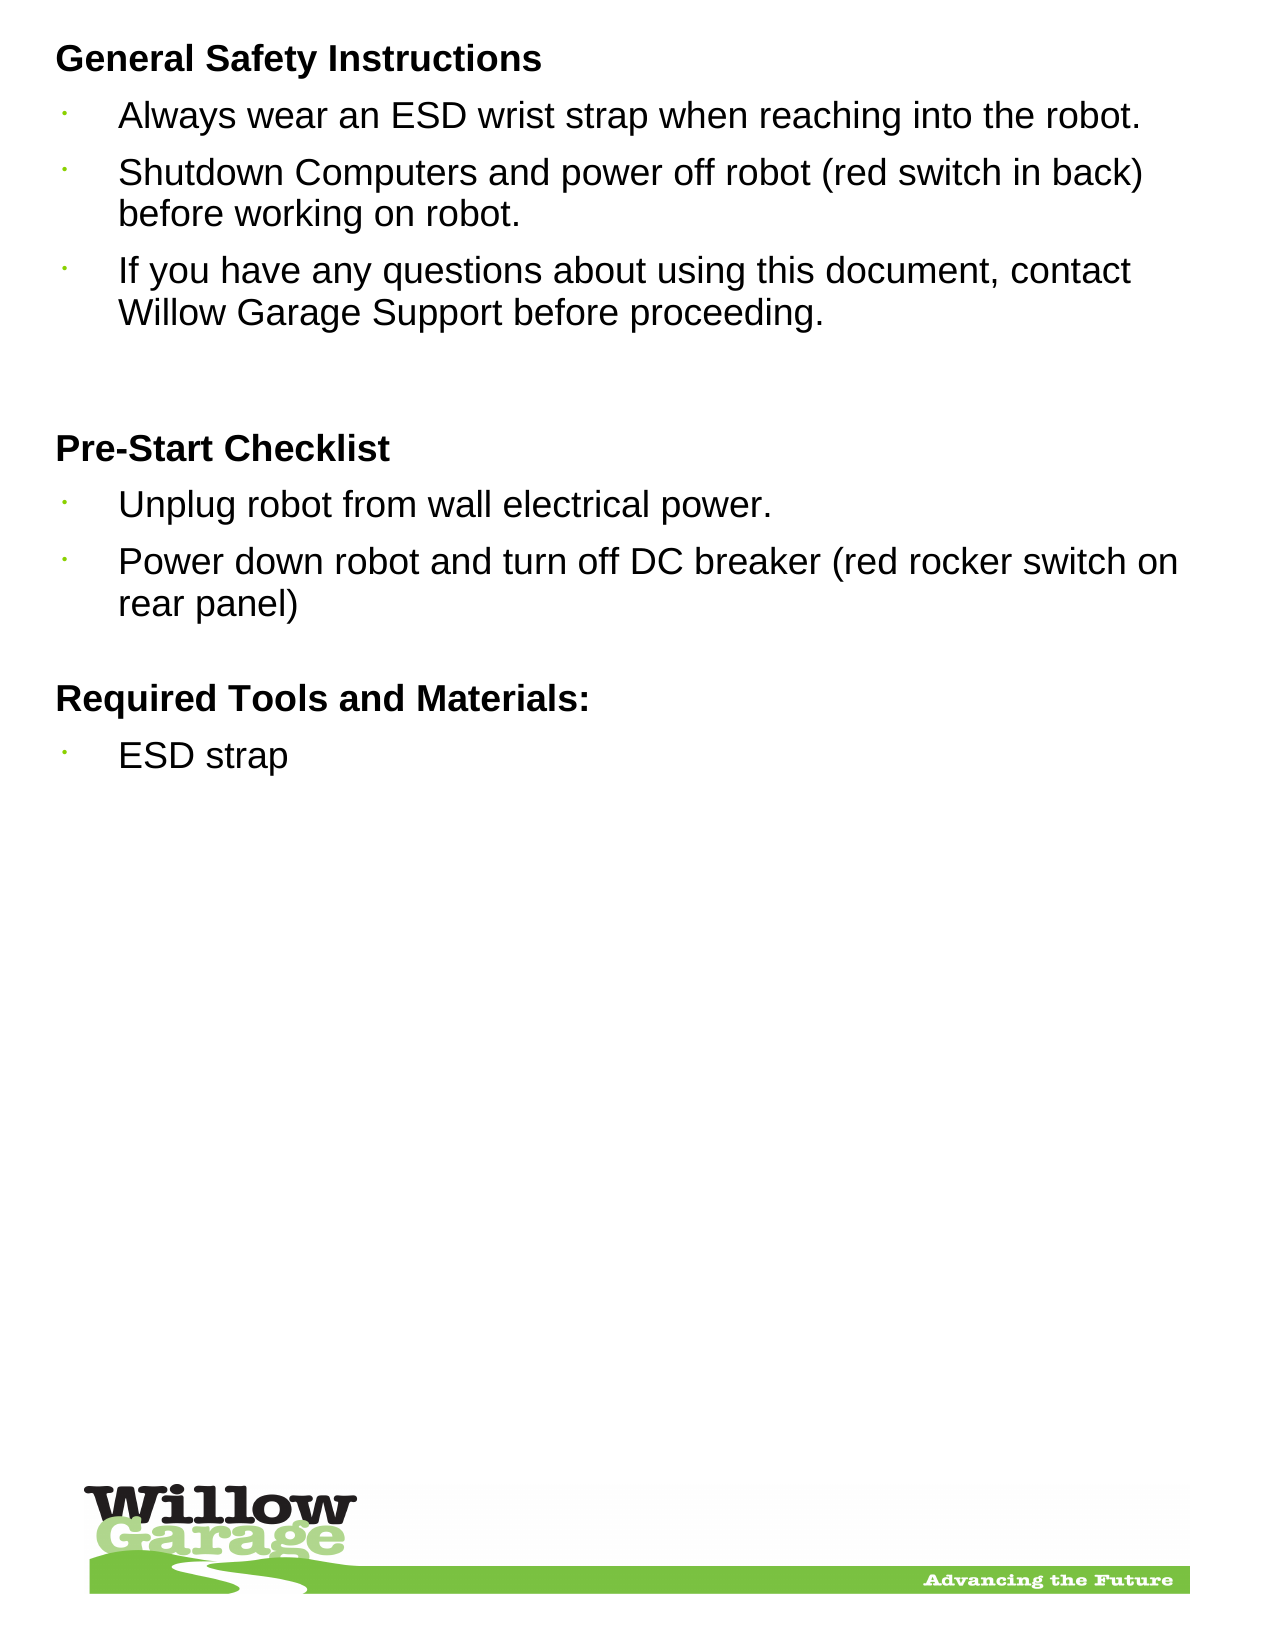

# General Safety Instructions
Always wear an ESD wrist strap when reaching into the robot.
Shutdown Computers and power off robot (red switch in back) before working on robot.
If you have any questions about using this document, contact Willow Garage Support before proceeding.
Pre-Start Checklist
Unplug robot from wall electrical power.
Power down robot and turn off DC breaker (red rocker switch on rear panel)
Required Tools and Materials:
ESD strap